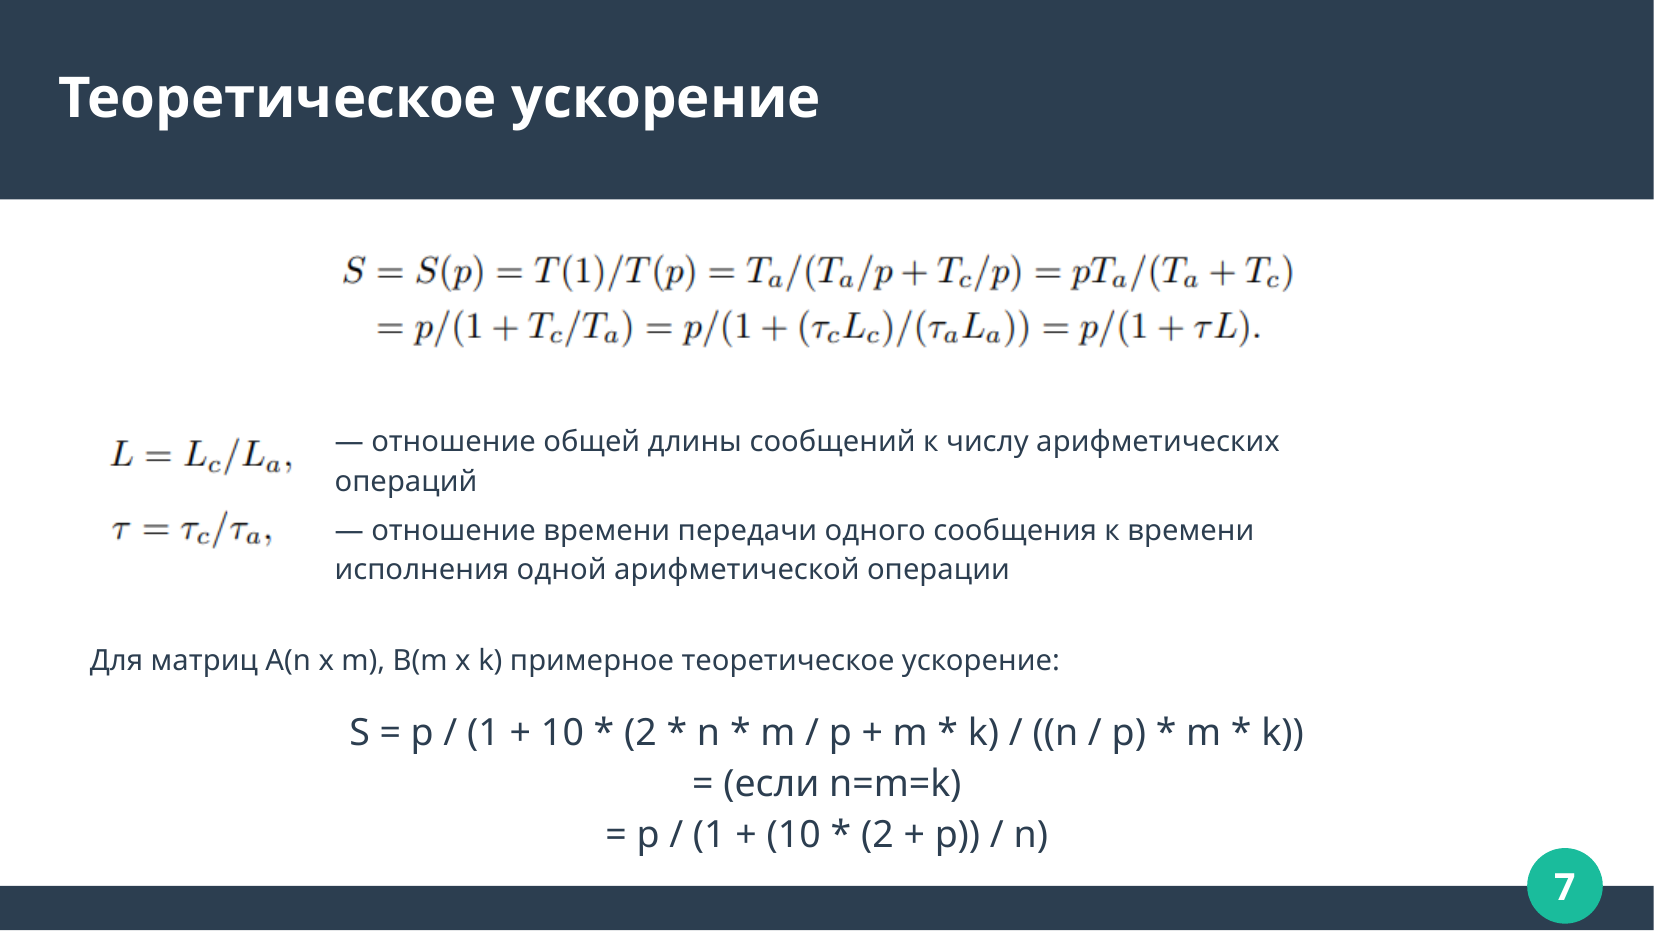

# Теоретическое ускорение
— отношение общей длины сообщений к числу арифметических операций
— отношение времени передачи одного сообщения к времени исполнения одной арифметической операции
Для матриц A(n x m), B(m x k) примерное теоретическое ускорение:
S = p / (1 + 10 * (2 * n * m / p + m * k) / ((n / p) * m * k))
= (если n=m=k)
= p / (1 + (10 * (2 + p)) / n)